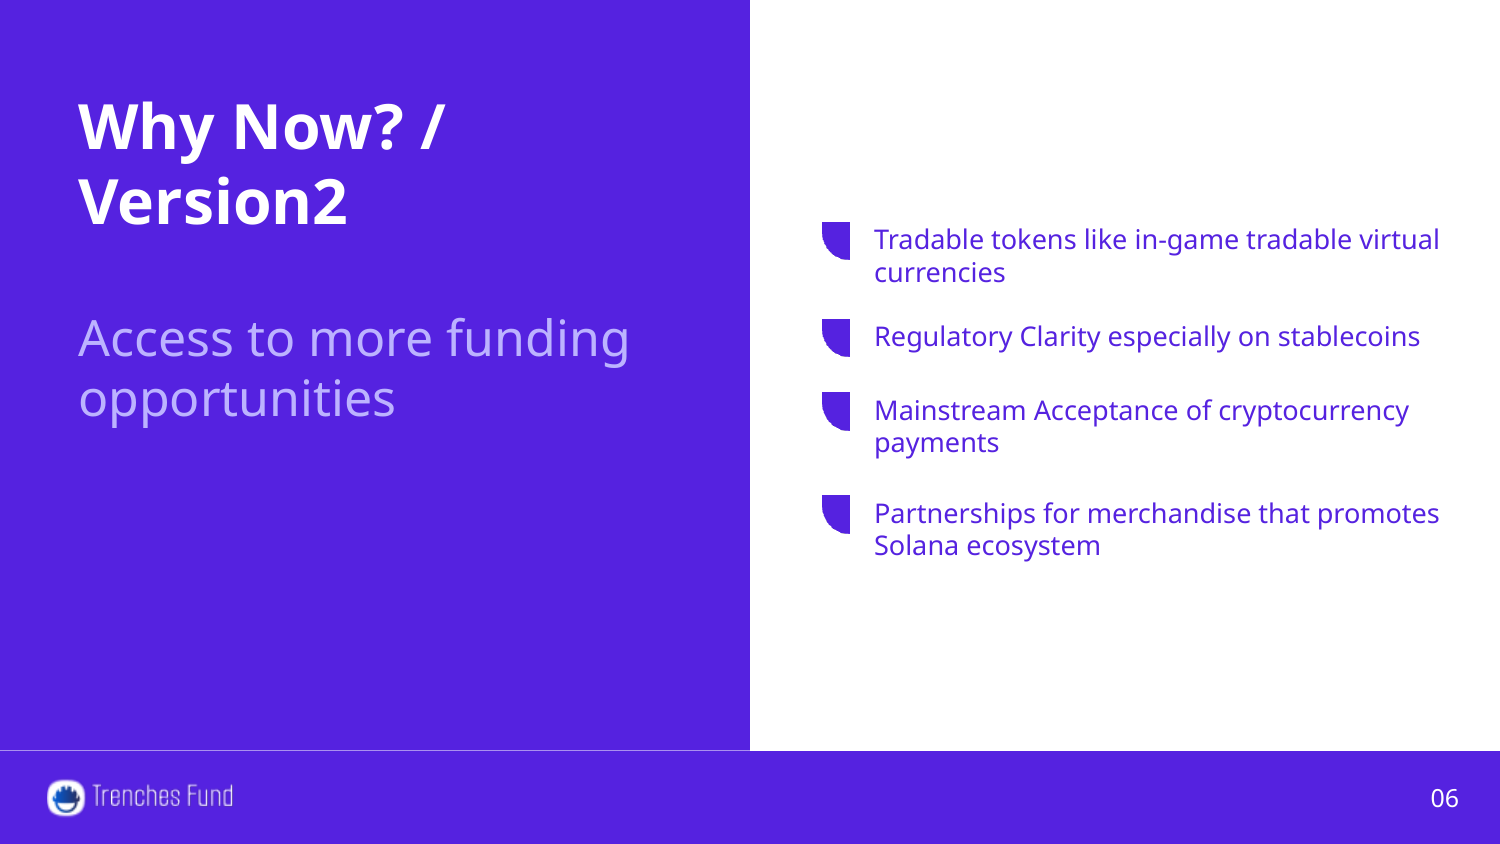

Why Now? / Version2
Tradable tokens like in-game tradable virtual currencies
Access to more funding opportunities
Regulatory Clarity especially on stablecoins
Mainstream Acceptance of cryptocurrency payments
Partnerships for merchandise that promotes Solana ecosystem
06